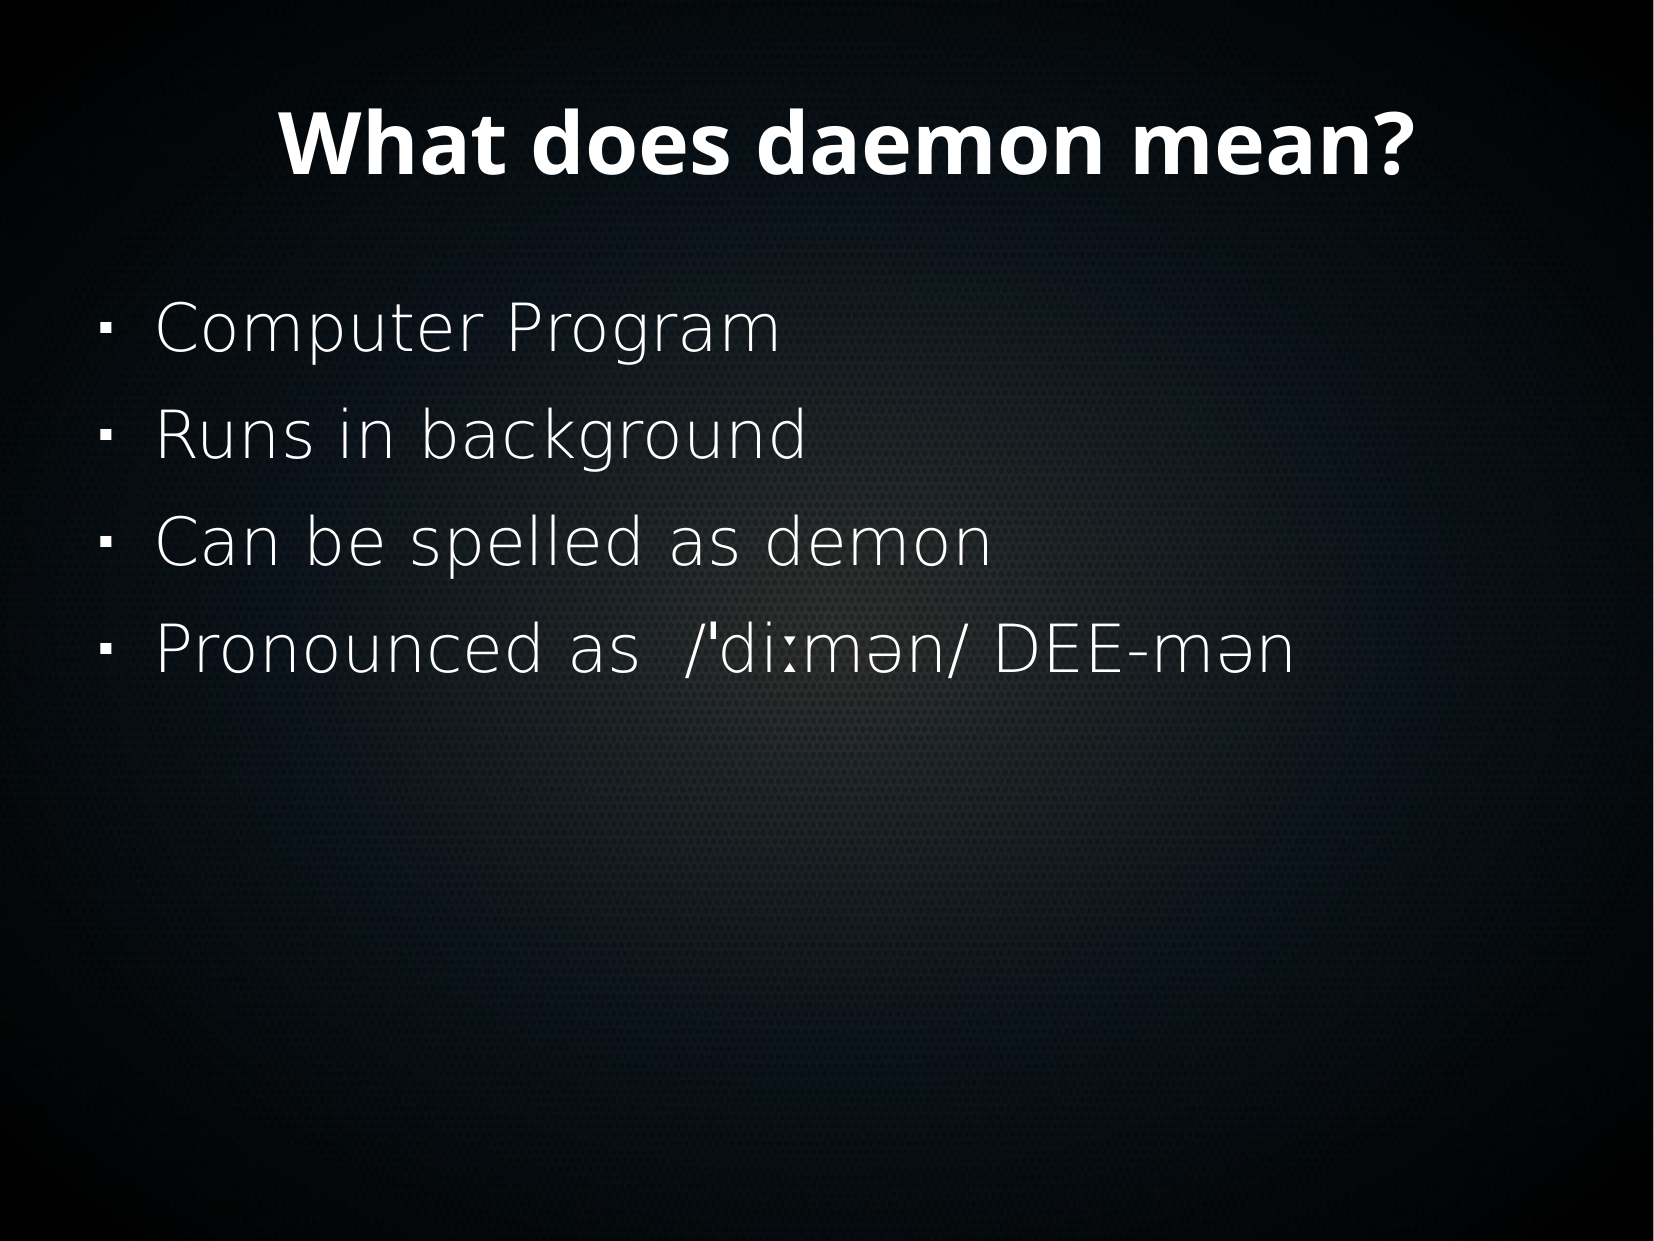

# What does daemon mean?
Computer Program
Runs in background
Can be spelled as demon
Pronounced as /ˈdiːmən/ DEE-mən